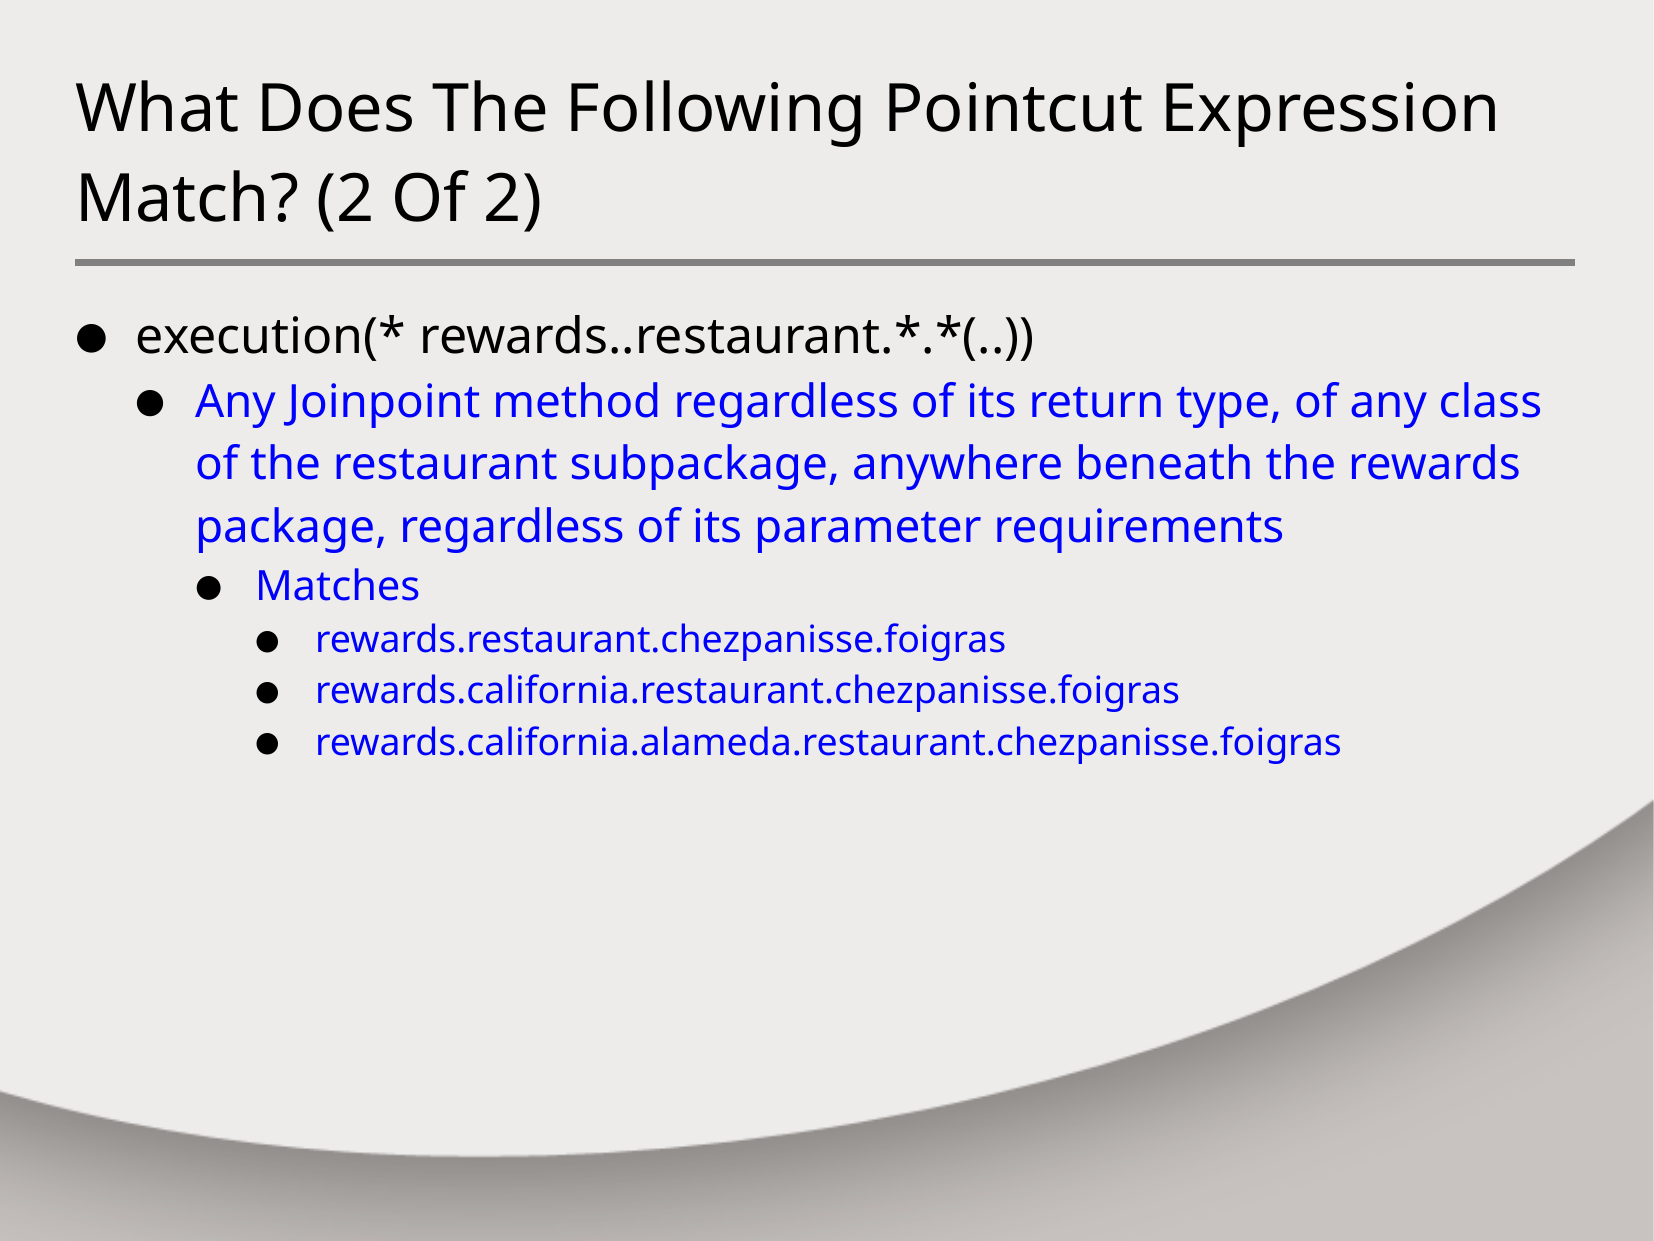

# What Does The Following Pointcut Expression Match? (2 Of 2)
execution(* rewards..restaurant.*.*(..))
Any Joinpoint method regardless of its return type, of any class of the restaurant subpackage, anywhere beneath the rewards package, regardless of its parameter requirements
Matches
rewards.restaurant.chezpanisse.foigras
rewards.california.restaurant.chezpanisse.foigras
rewards.california.alameda.restaurant.chezpanisse.foigras